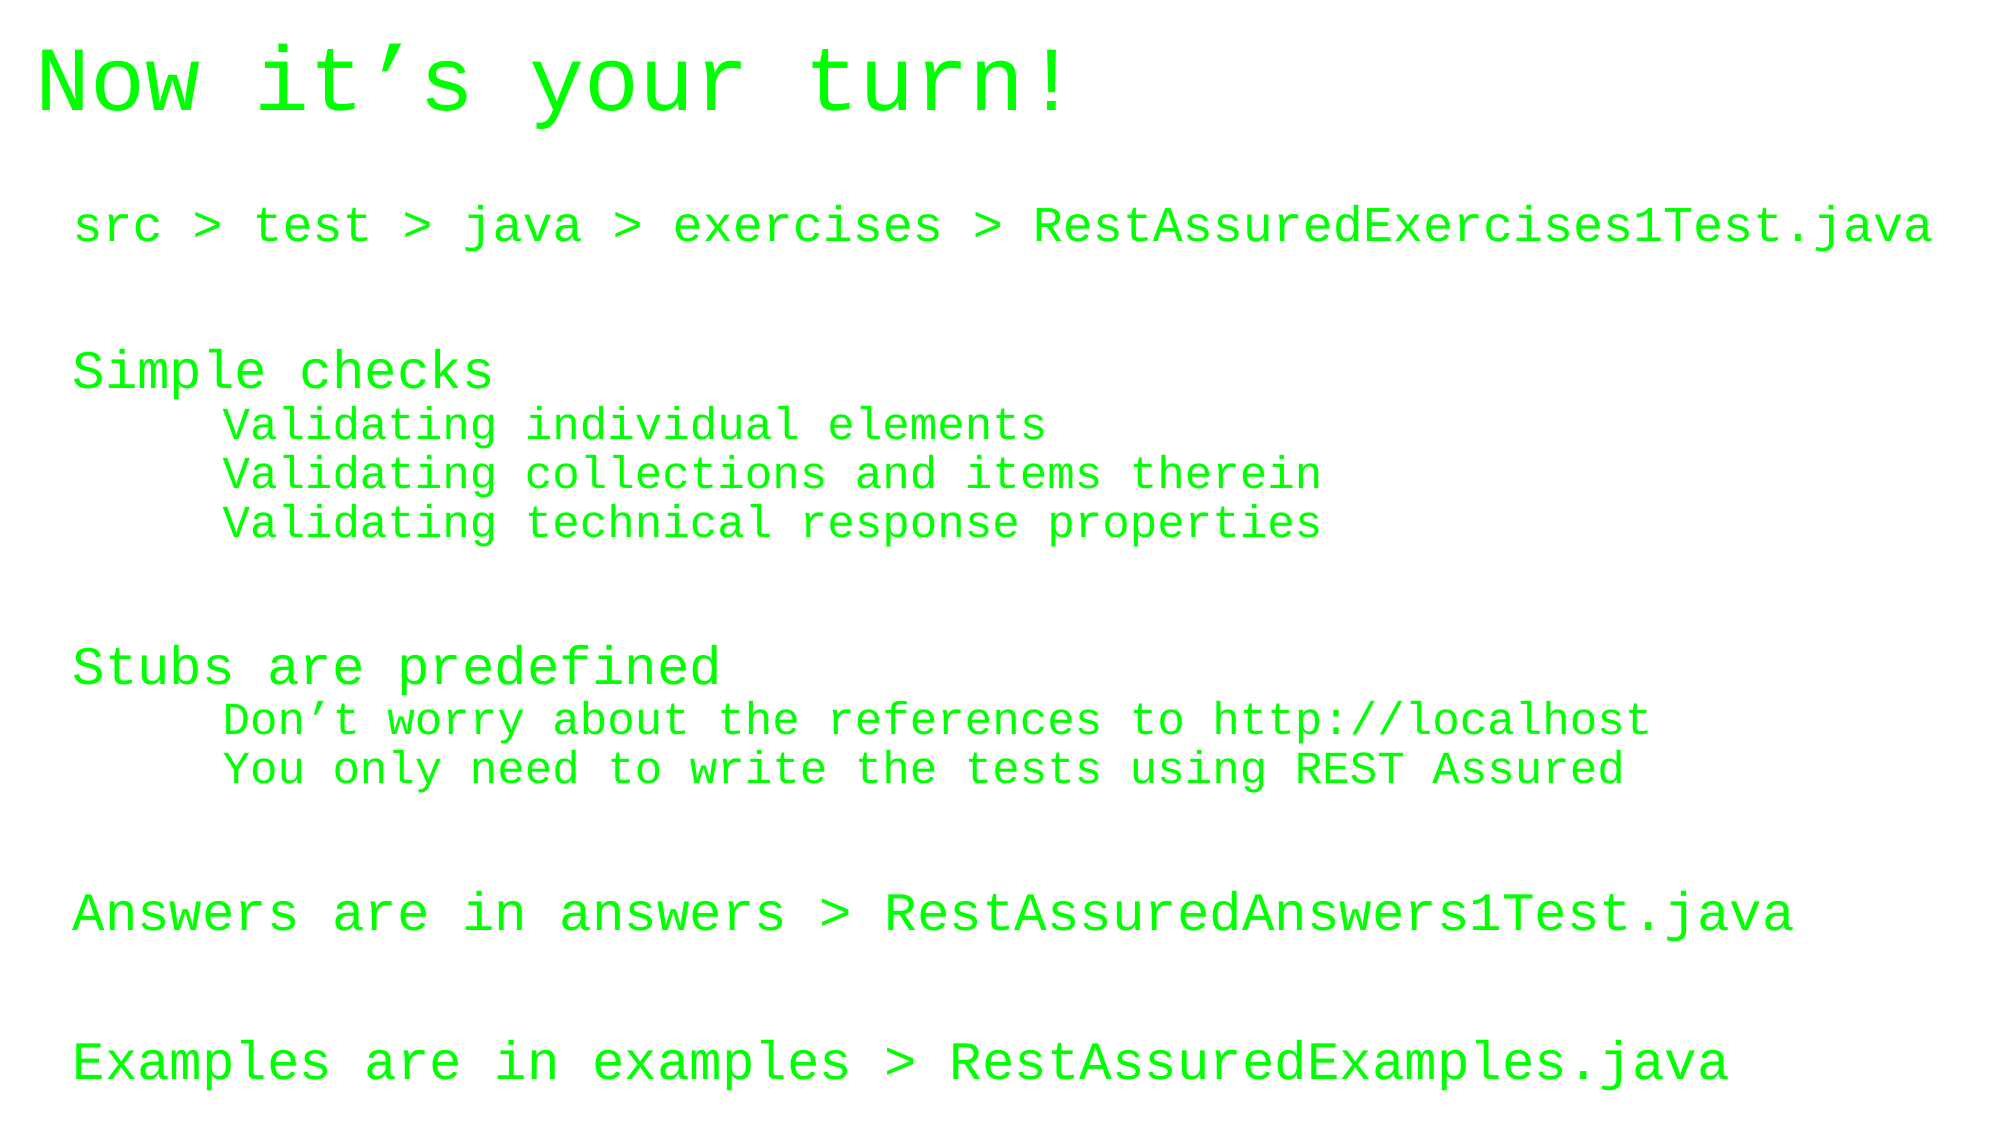

# Now it’s your turn!
src > test > java > exercises > RestAssuredExercises1Test.java
Simple checks
Validating individual elements
Validating collections and items therein
Validating technical response properties
Stubs are predefined
Don’t worry about the references to http://localhost
You only need to write the tests using REST Assured
Answers are in answers > RestAssuredAnswers1Test.java
Examples are in examples > RestAssuredExamples.java